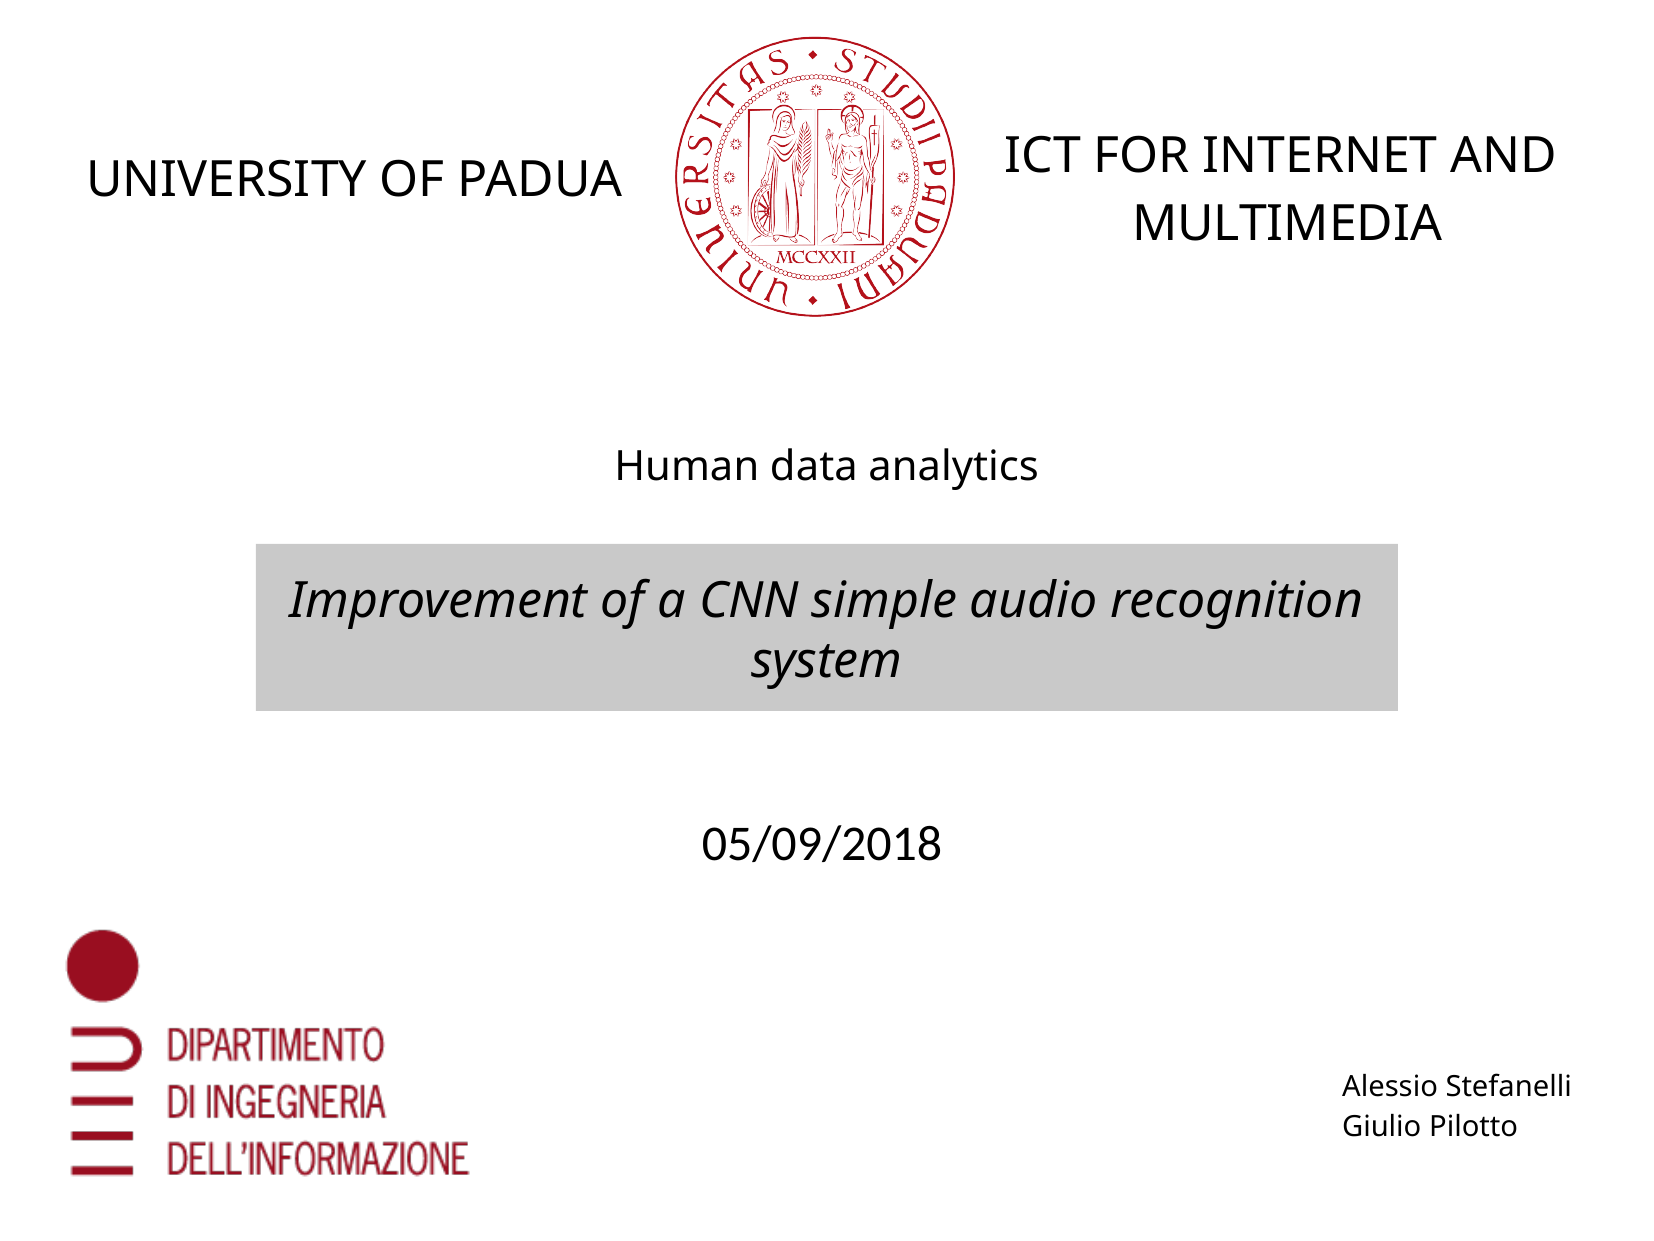

ICT FOR INTERNET AND
MULTIMEDIA
UNIVERSITY OF PADUA
Human data analytics
Improvement of a CNN simple audio recognition system
05/09/2018
Alessio Stefanelli
Giulio Pilotto